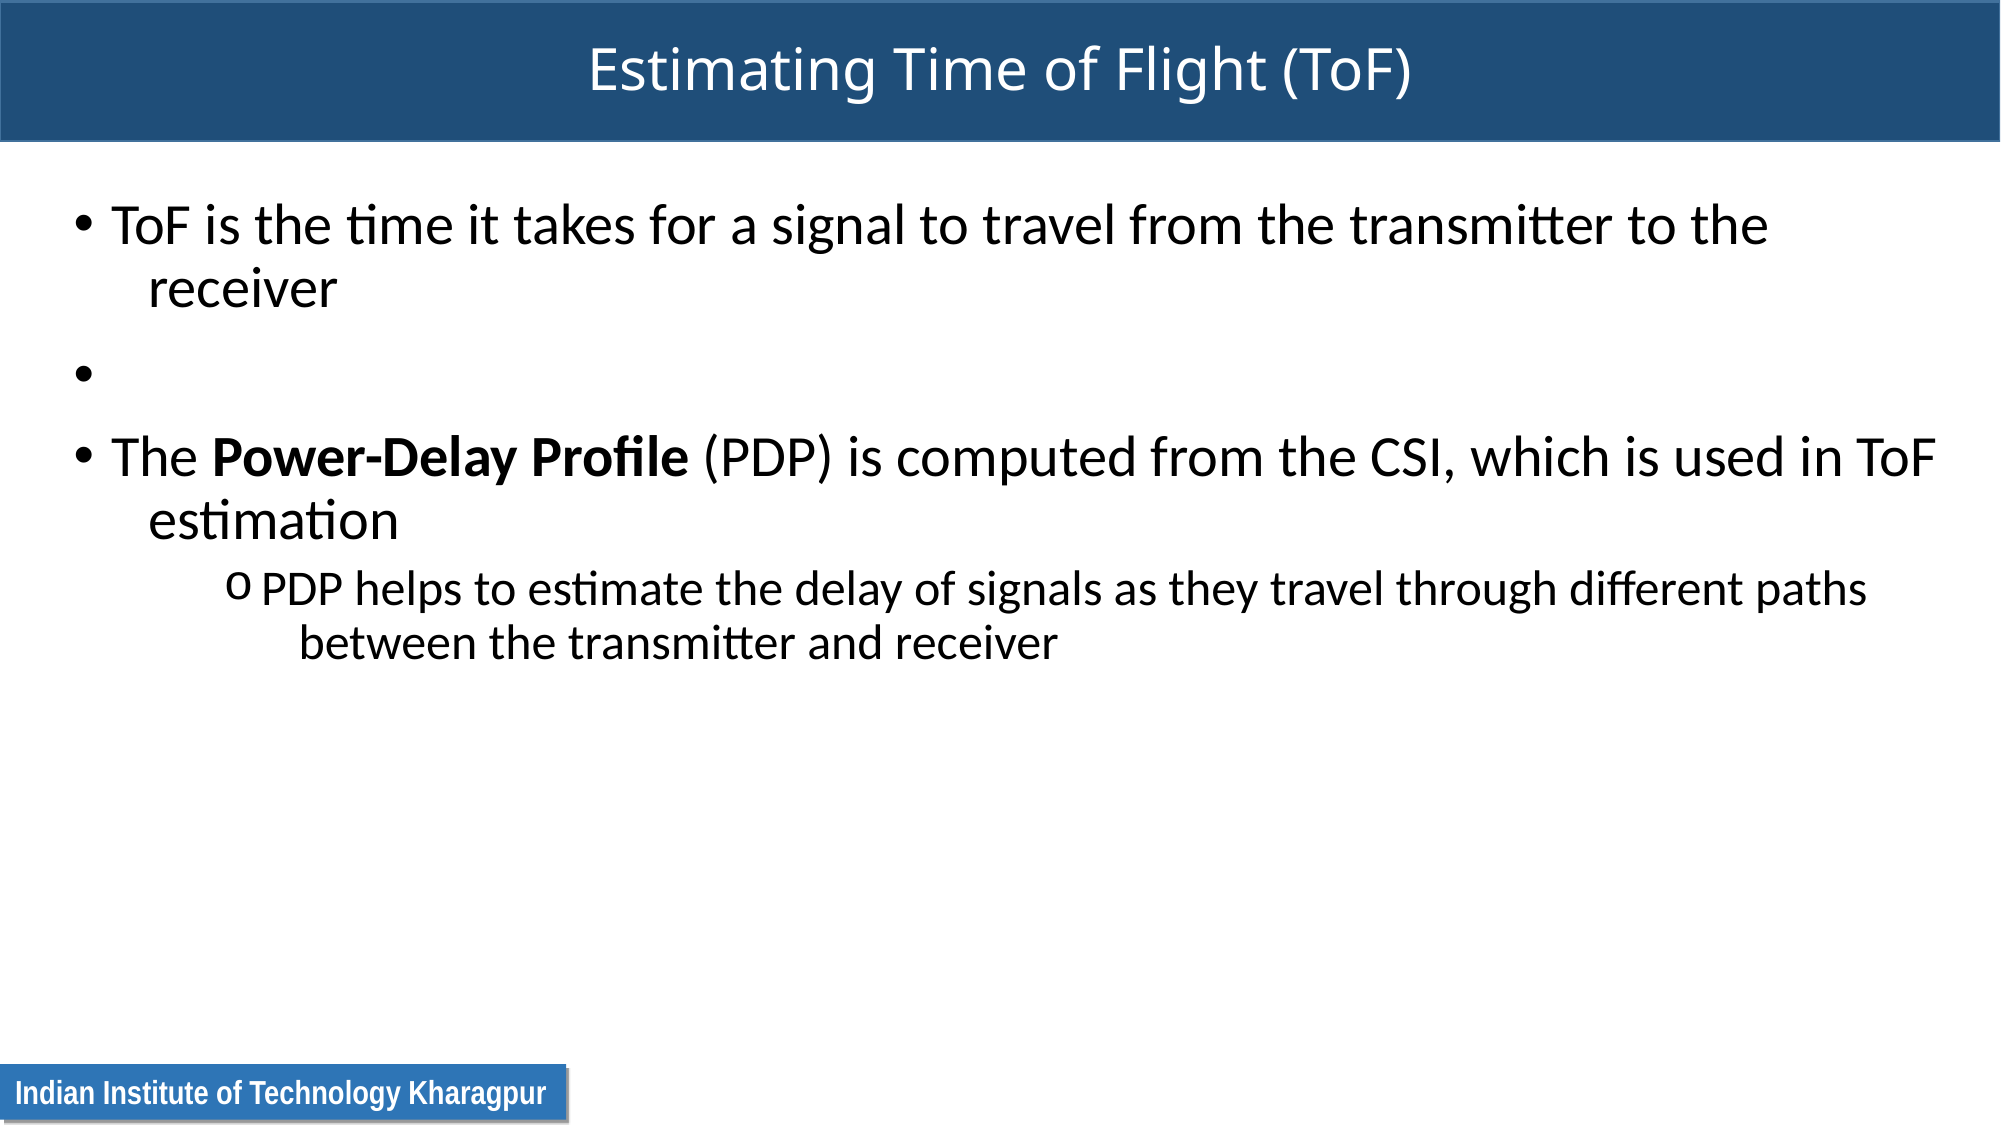

Estimating Time of Flight (ToF)
# ToF is the time it takes for a signal to travel from the transmitter to the receiver
The Power-Delay Profile (PDP) is computed from the CSI, which is used in ToF estimation
PDP helps to estimate the delay of signals as they travel through different paths between the transmitter and receiver